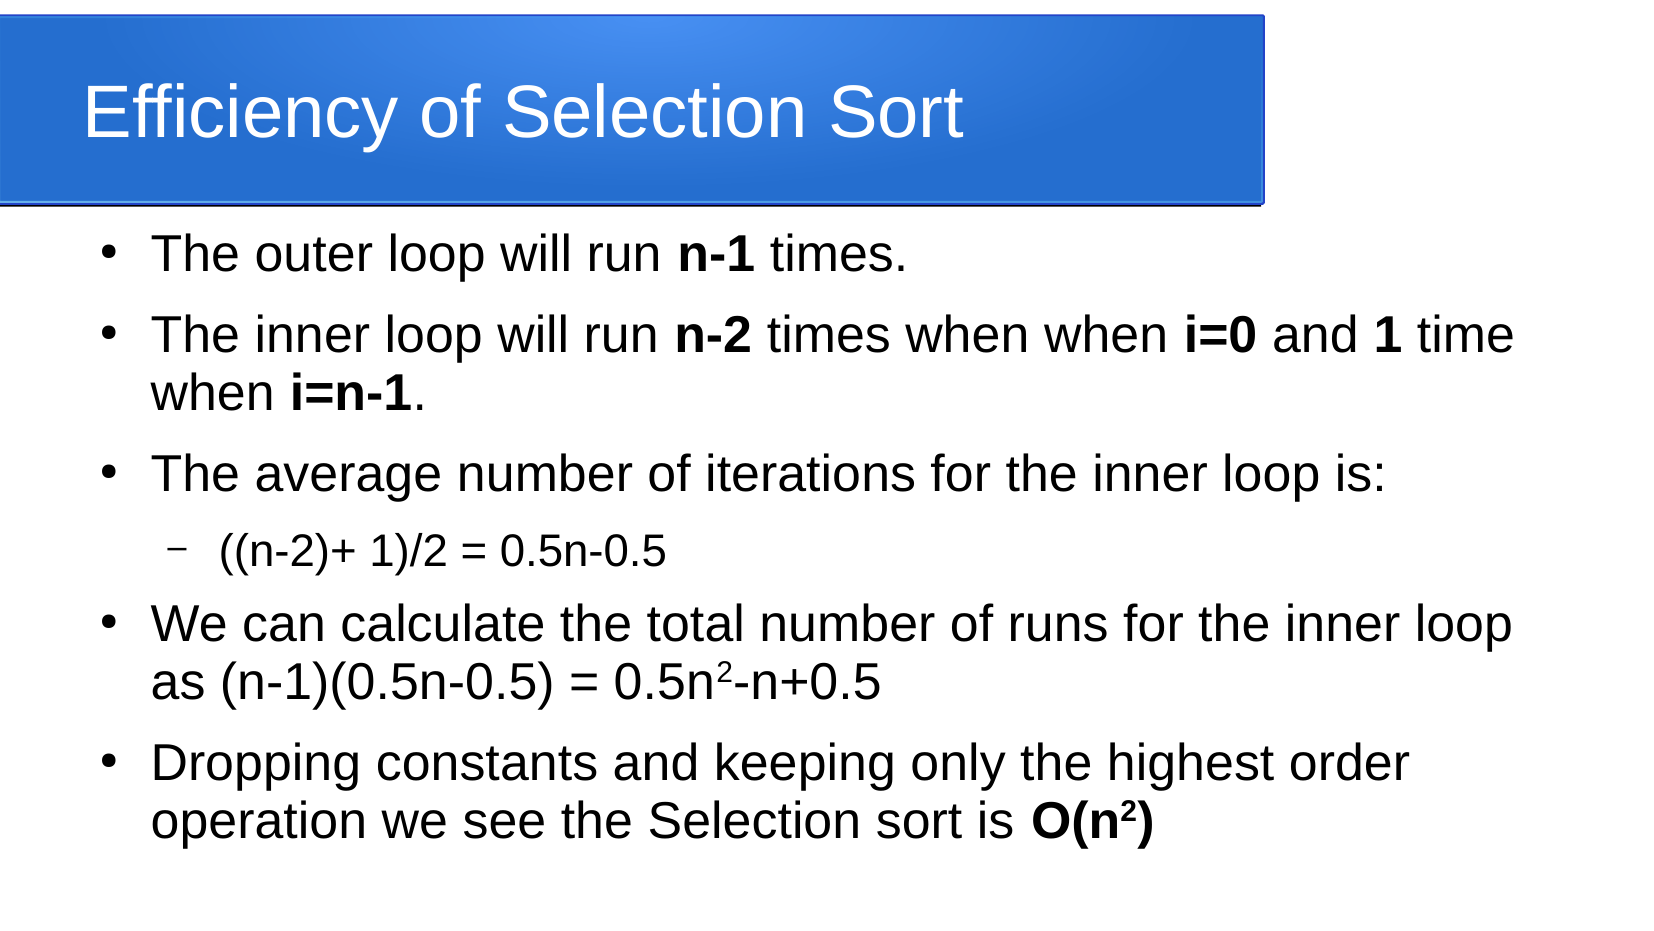

# Efficiency of Selection Sort
The outer loop will run n-1 times.
The inner loop will run n-2 times when when i=0 and 1 time when i=n-1.
The average number of iterations for the inner loop is:
((n-2)+ 1)/2 = 0.5n-0.5
We can calculate the total number of runs for the inner loop as (n-1)(0.5n-0.5) = 0.5n2-n+0.5
Dropping constants and keeping only the highest order operation we see the Selection sort is O(n2)